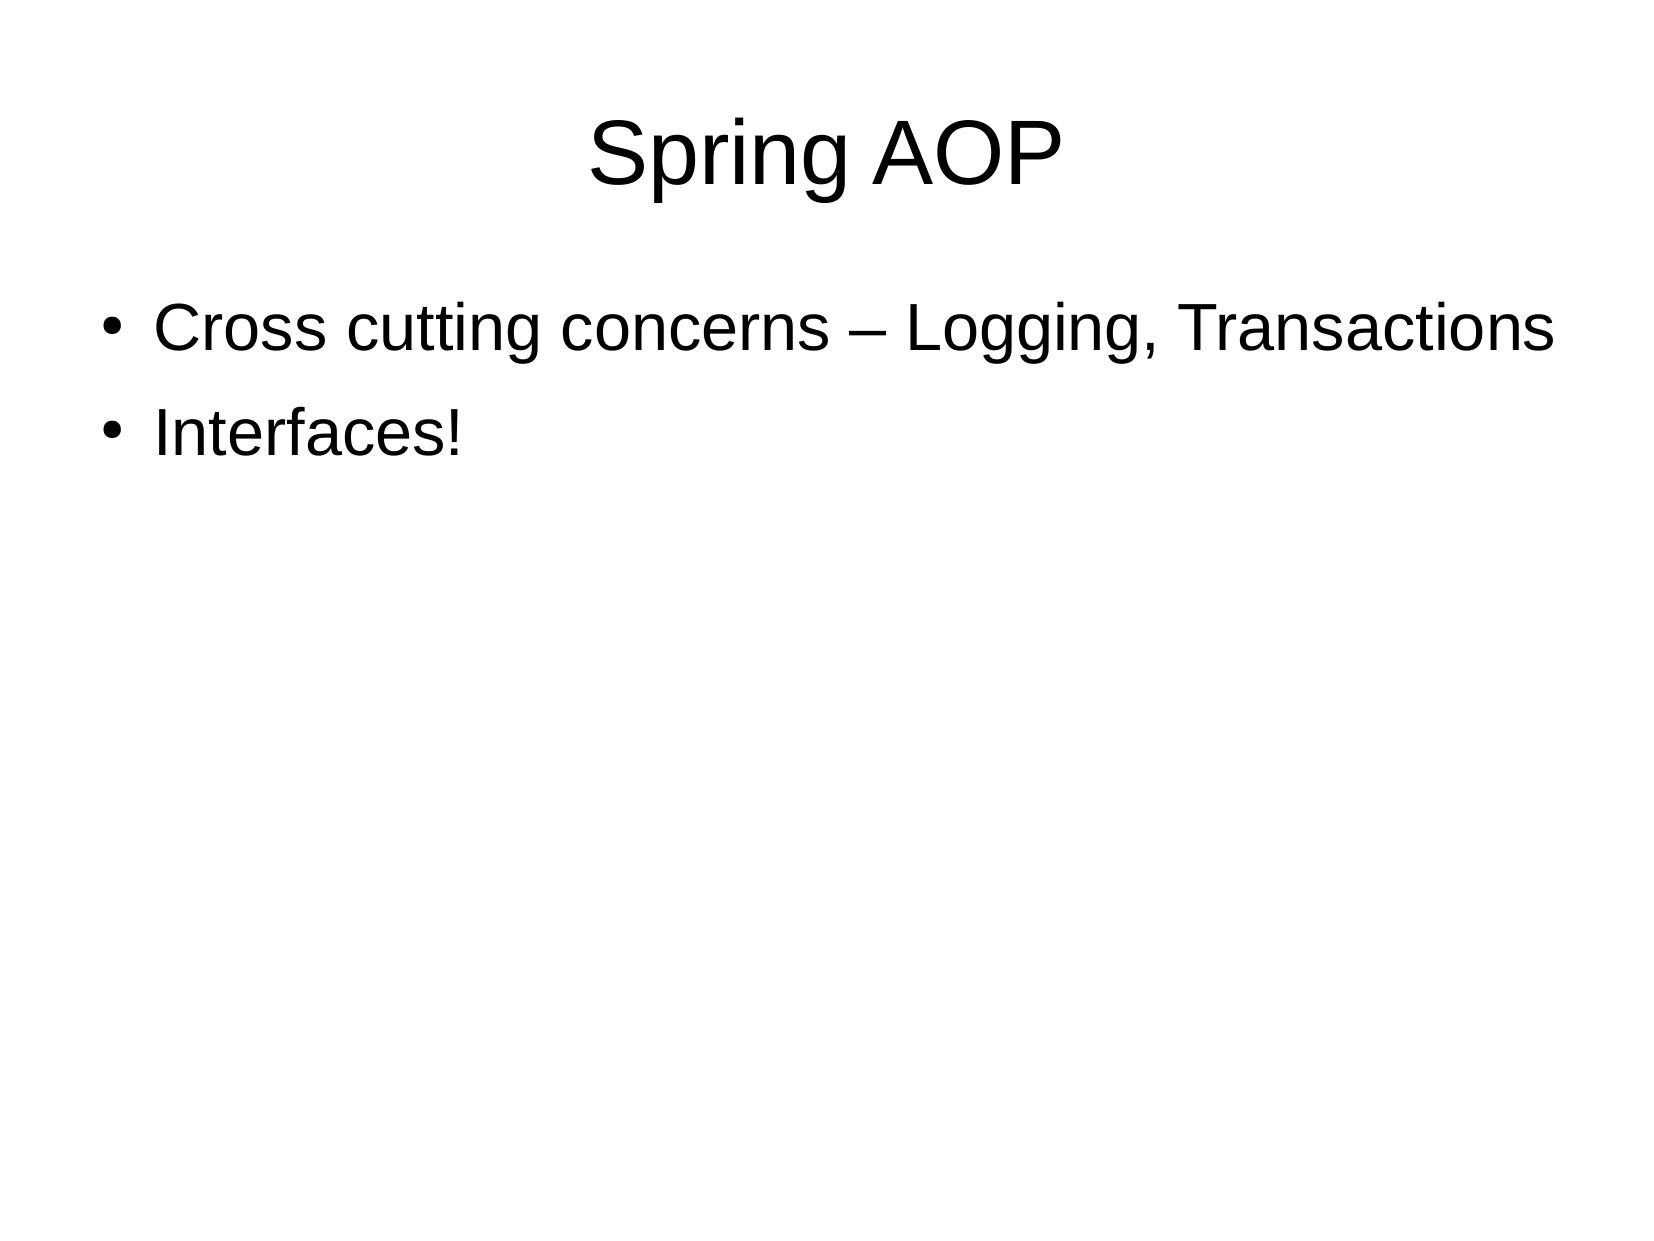

# Spring AOP
Cross cutting concerns – Logging, Transactions
Interfaces!